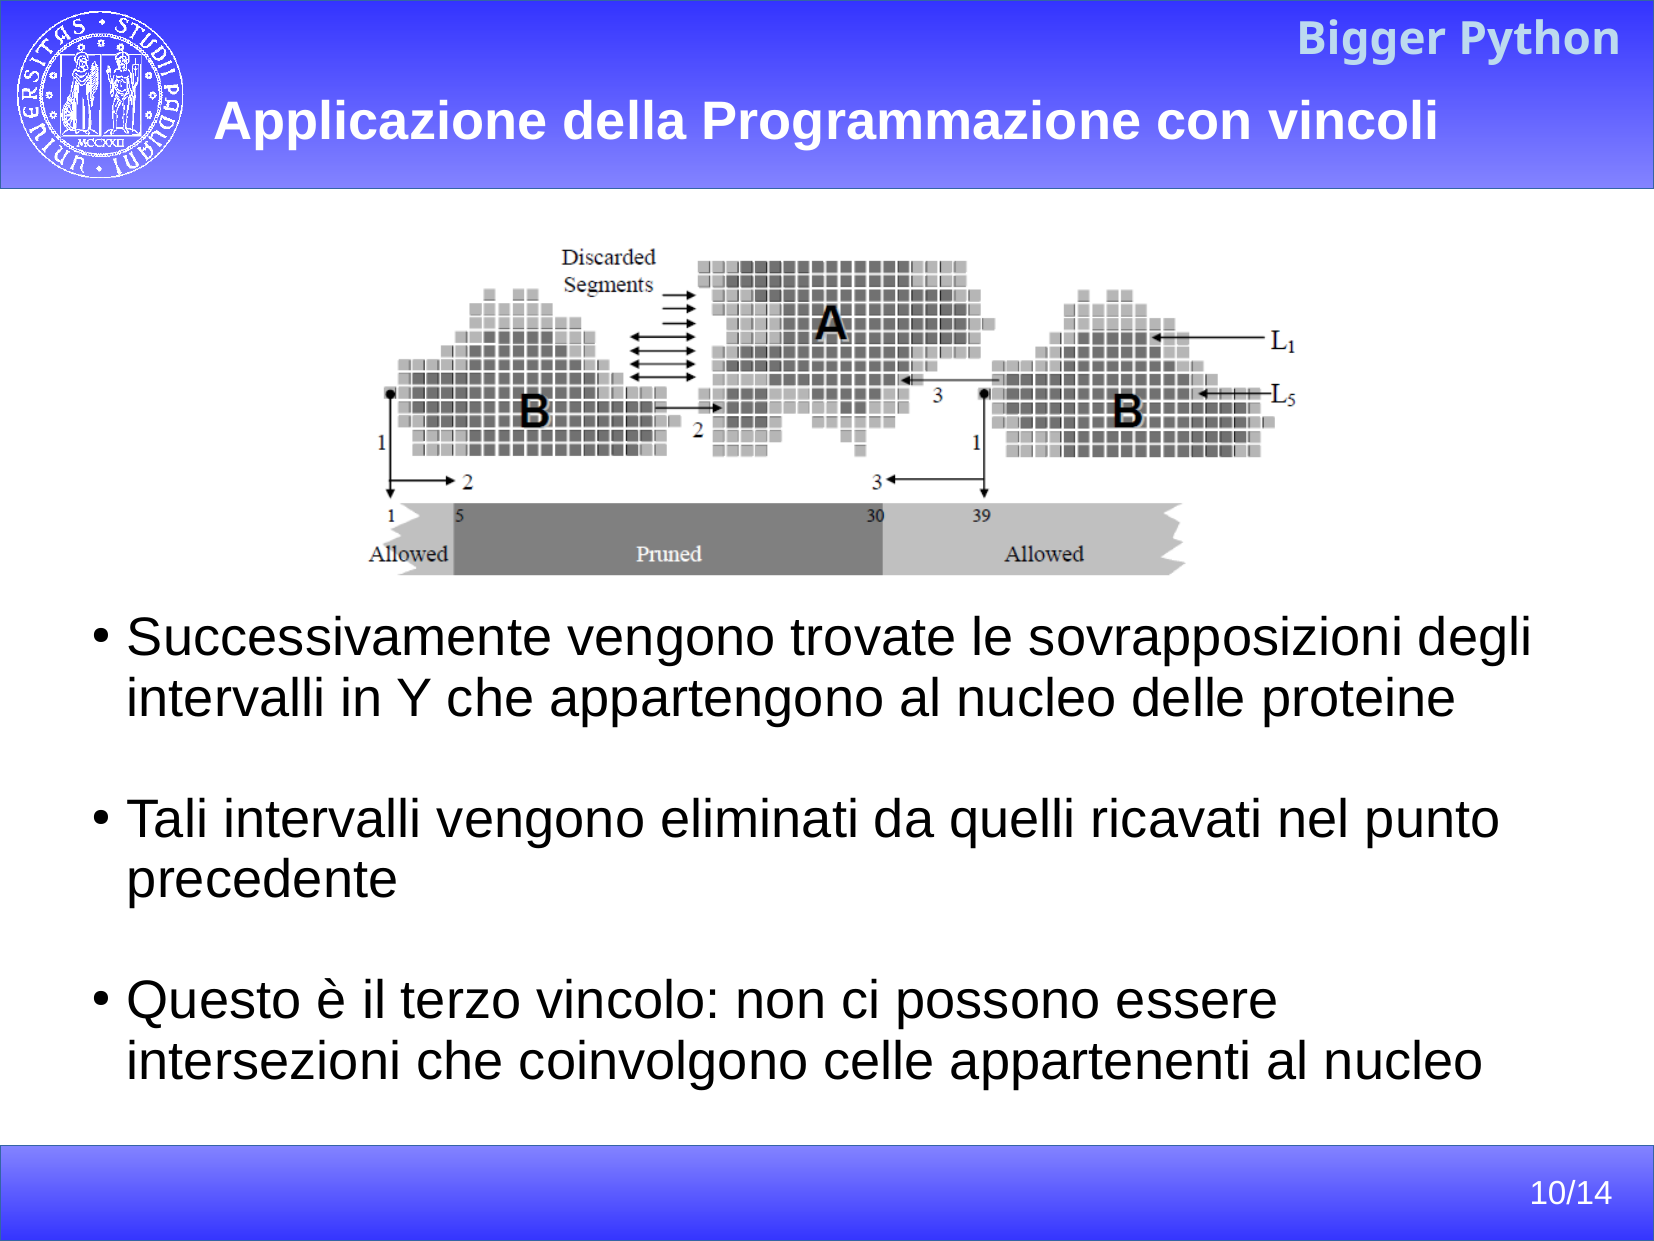

Bigger Python
Applicazione della Programmazione con vincoli
Successivamente vengono trovate le sovrapposizioni degli intervalli in Y che appartengono al nucleo delle proteine
Tali intervalli vengono eliminati da quelli ricavati nel punto precedente
Questo è il terzo vincolo: non ci possono essere intersezioni che coinvolgono celle appartenenti al nucleo
10/14